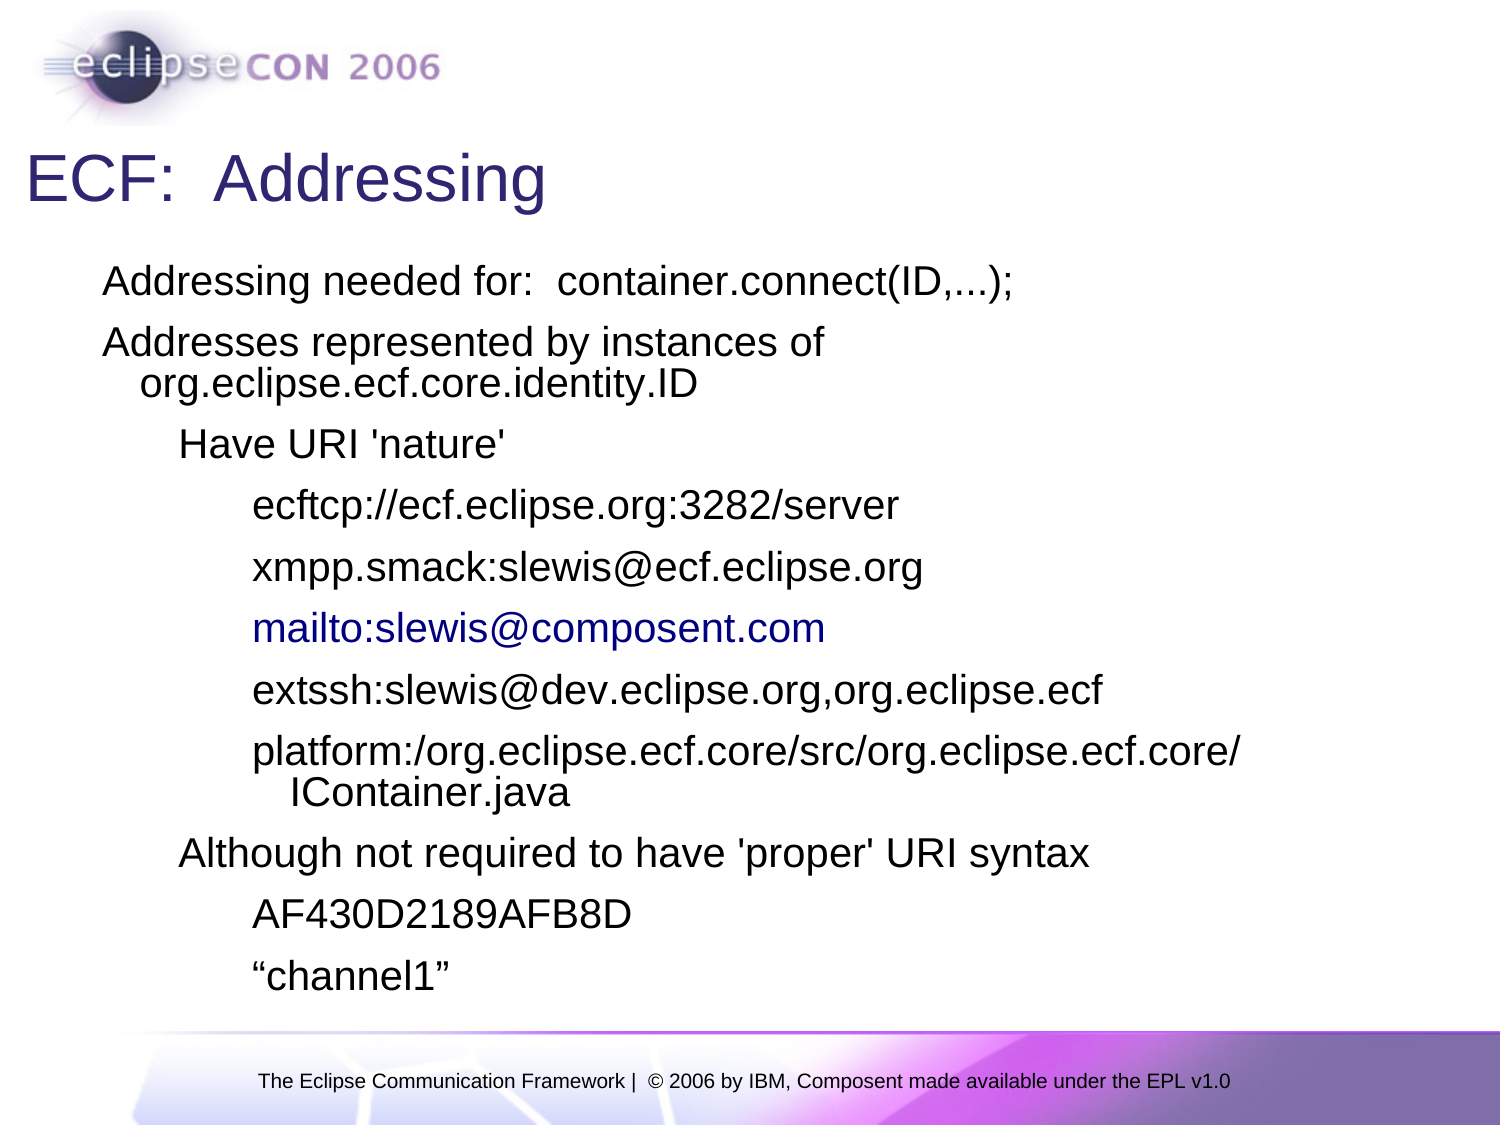

# ECF: Addressing
Addressing needed for: container.connect(ID,...);
Addresses represented by instances of org.eclipse.ecf.core.identity.ID
Have URI 'nature'
ecftcp://ecf.eclipse.org:3282/server
xmpp.smack:slewis@ecf.eclipse.org
mailto:slewis@composent.com
extssh:slewis@dev.eclipse.org,org.eclipse.ecf
platform:/org.eclipse.ecf.core/src/org.eclipse.ecf.core/IContainer.java
Although not required to have 'proper' URI syntax
AF430D2189AFB8D
“channel1”